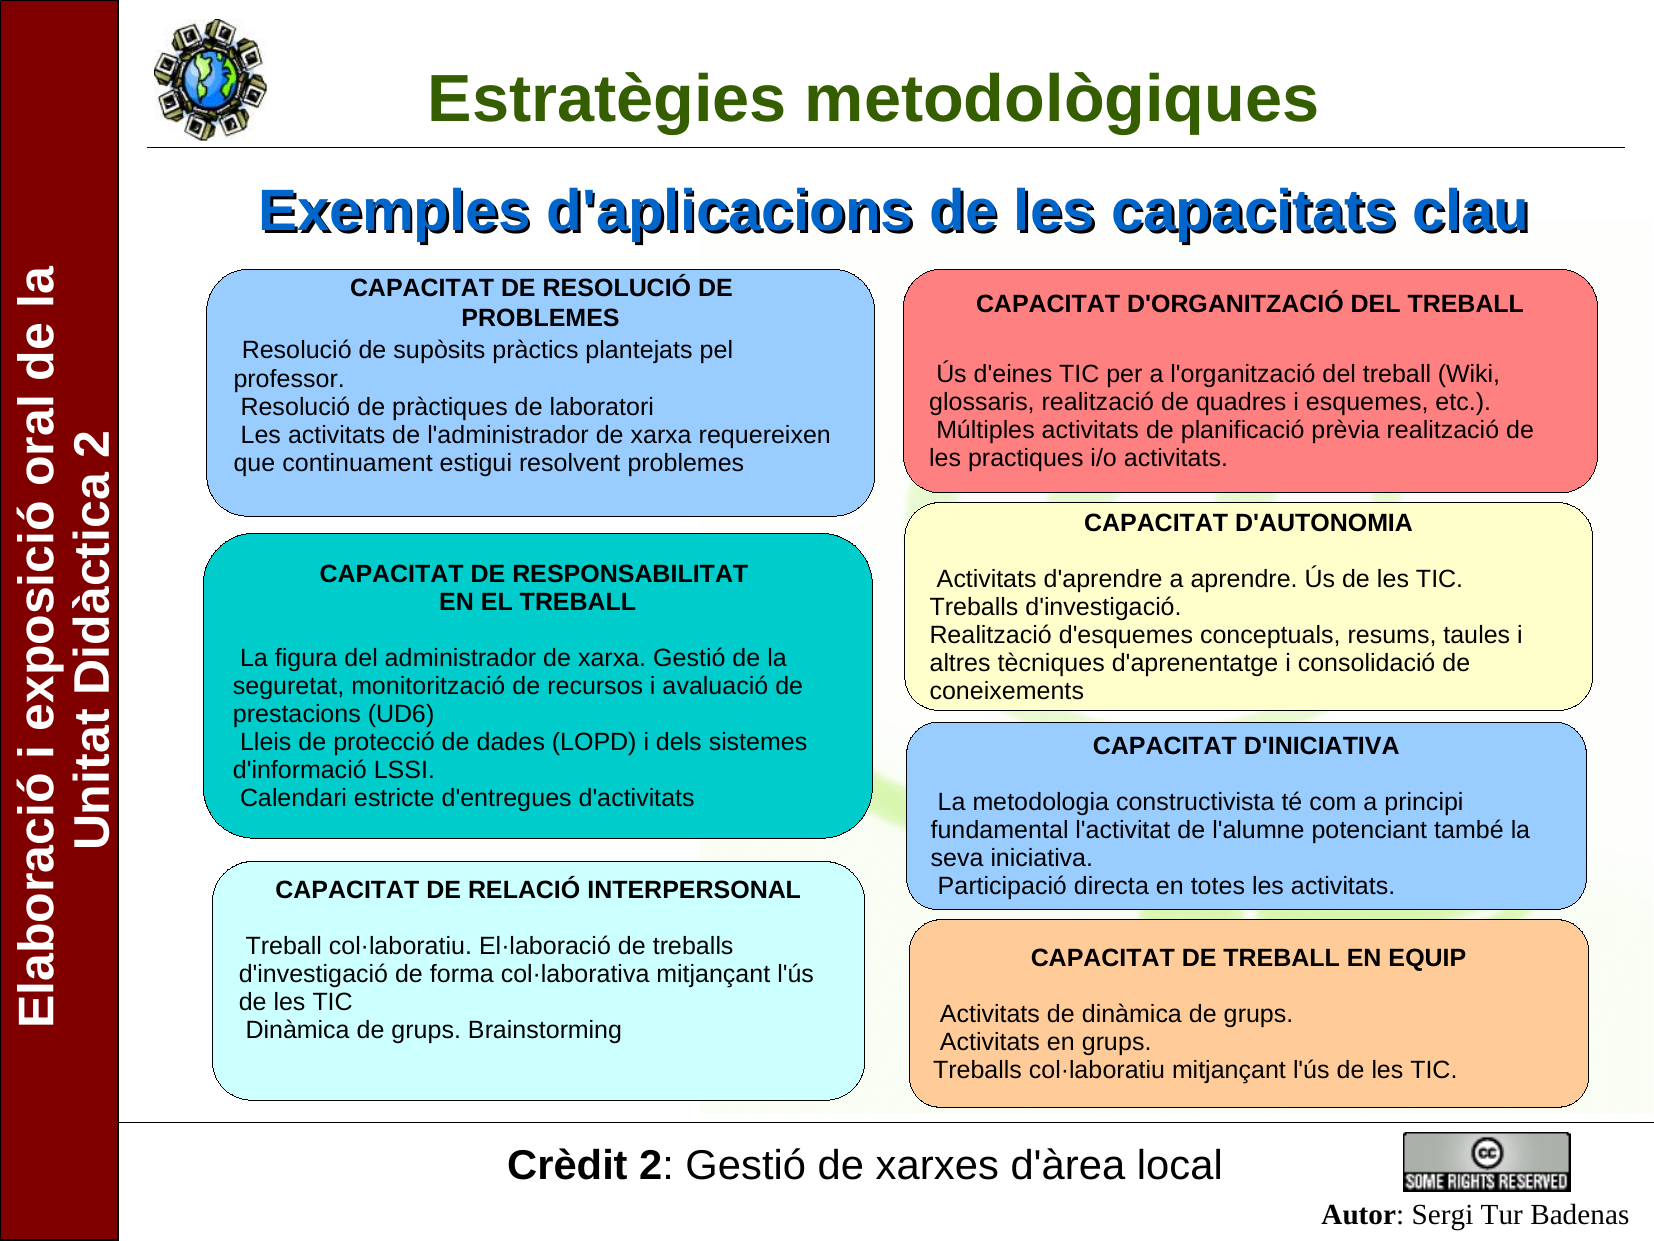

# Estratègies metodològiques
Exemples d'aplicacions de les capacitats clau
 CAPACITAT DE RESOLUCIÓ DE
PROBLEMES
 Resolució de supòsits pràctics plantejats pel professor.
 Resolució de pràctiques de laboratori
 Les activitats de l'administrador de xarxa requereixen que continuament estigui resolvent problemes
CAPACITAT D'ORGANITZACIÓ DEL TREBALL
 Ús d'eines TIC per a l'organització del treball (Wiki, glossaris, realització de quadres i esquemes, etc.).
 Múltiples activitats de planificació prèvia realització de les practiques i/o activitats.
CAPACITAT D'AUTONOMIA
 Activitats d'aprendre a aprendre. Ús de les TIC.
Treballs d'investigació.
Realització d'esquemes conceptuals, resums, taules i altres tècniques d'aprenentatge i consolidació de coneixements
CAPACITAT DE RESPONSABILITAT
EN EL TREBALL
 La figura del administrador de xarxa. Gestió de la seguretat, monitorització de recursos i avaluació de prestacions (UD6)
 Lleis de protecció de dades (LOPD) i dels sistemes d'informació LSSI.
 Calendari estricte d'entregues d'activitats
CAPACITAT D'INICIATIVA
 La metodologia constructivista té com a principi fundamental l'activitat de l'alumne potenciant també la seva iniciativa.
 Participació directa en totes les activitats.
CAPACITAT DE RELACIÓ INTERPERSONAL
 Treball col·laboratiu. El·laboració de treballs d'investigació de forma col·laborativa mitjançant l'ús de les TIC
 Dinàmica de grups. Brainstorming
CAPACITAT DE TREBALL EN EQUIP
 Activitats de dinàmica de grups.
 Activitats en grups.
Treballs col·laboratiu mitjançant l'ús de les TIC.